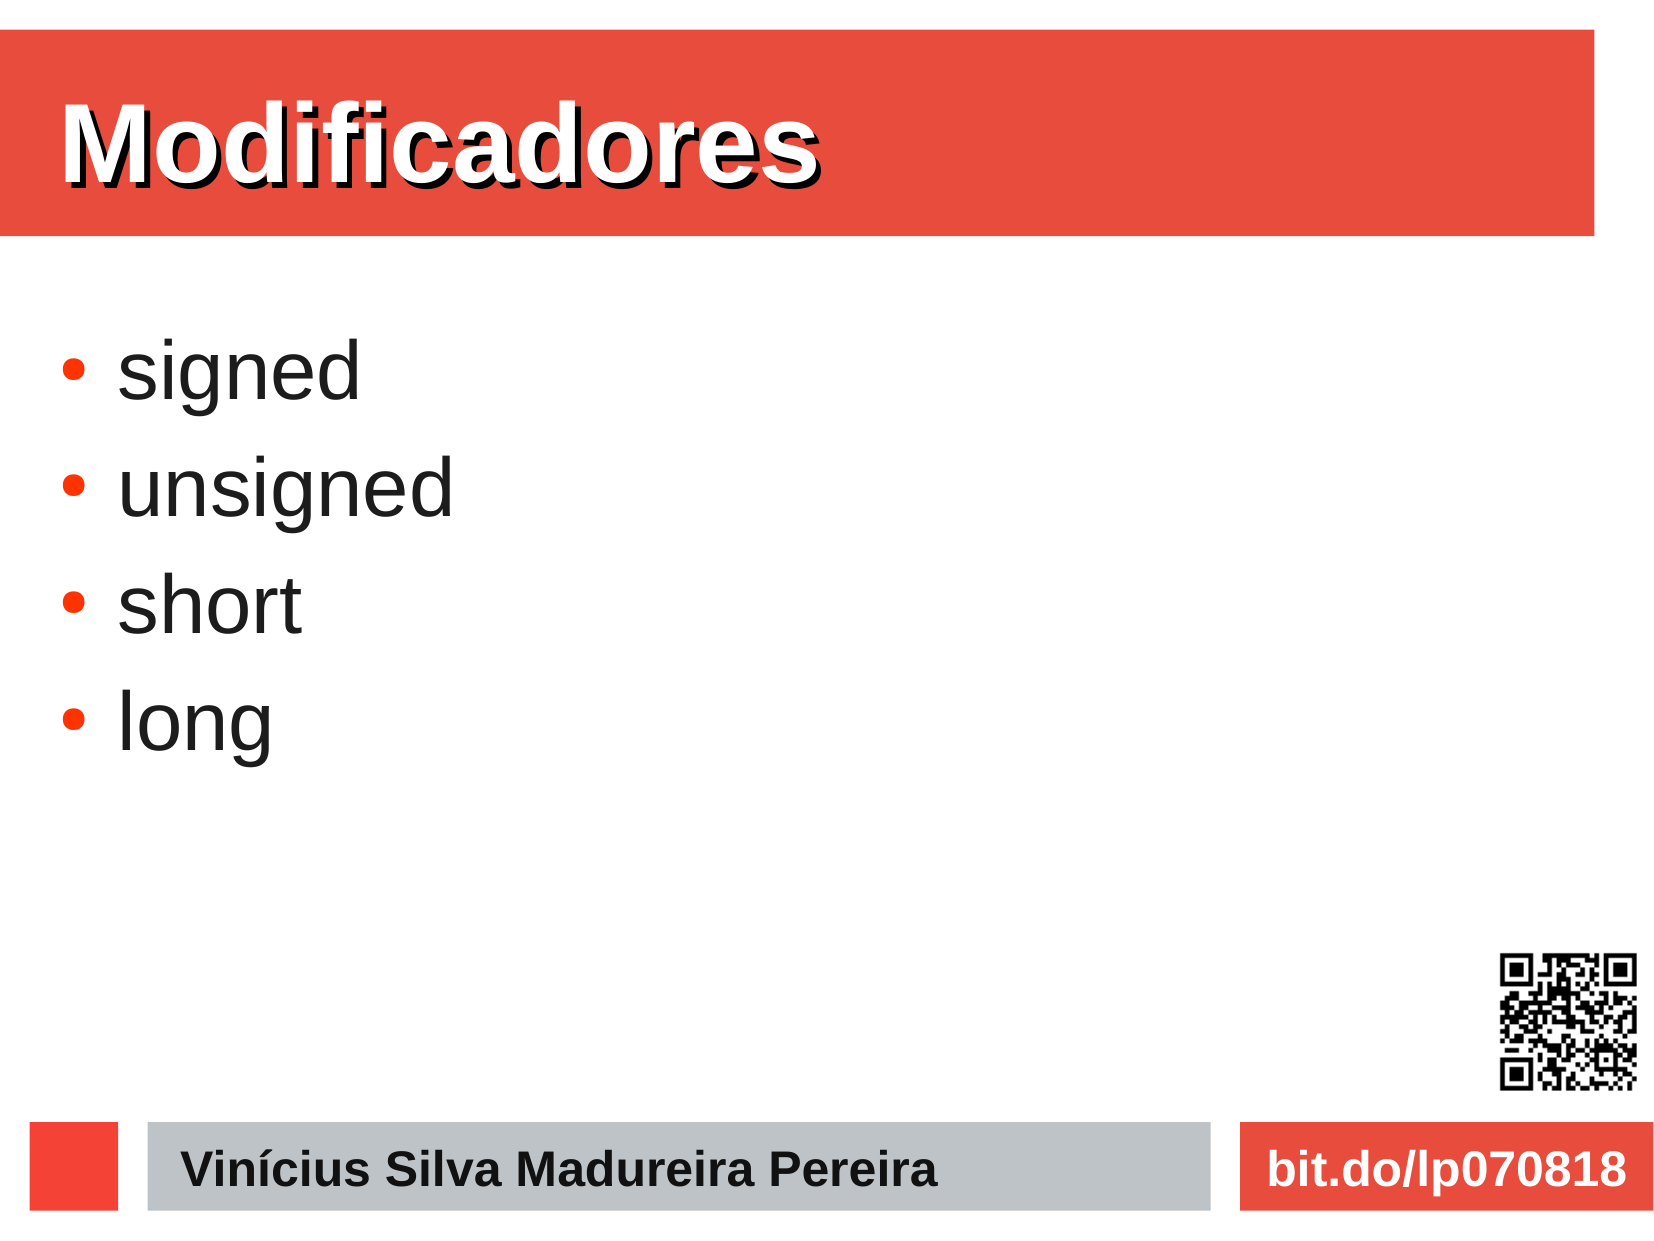

# Modificadores
 signed
 unsigned
 short
 long
Vinícius Silva Madureira Pereira
bit.do/lp070818